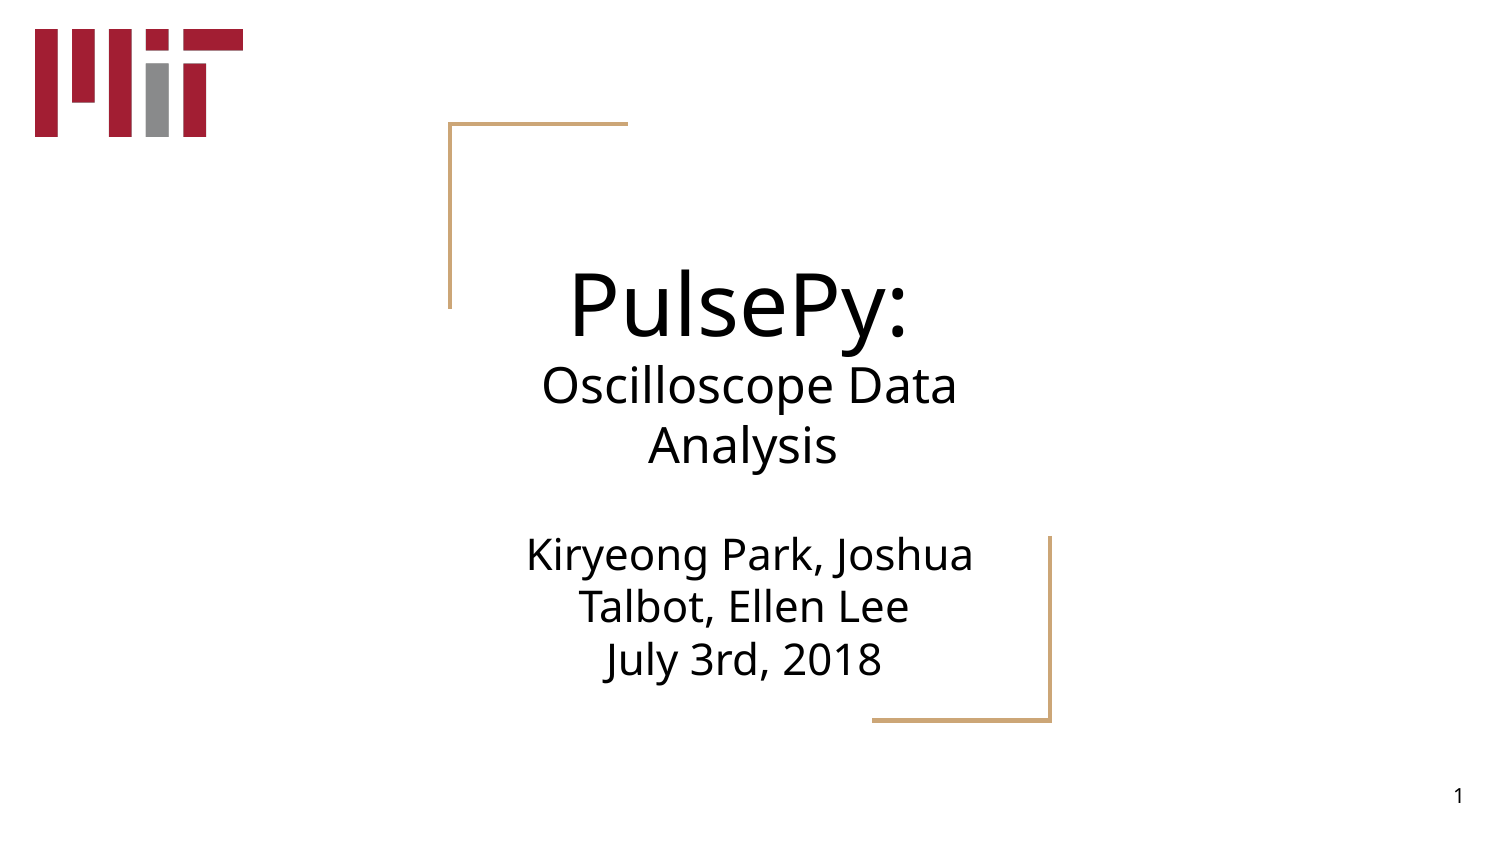

# PulsePy: Oscilloscope Data Analysis
Kiryeong Park, Joshua Talbot, Ellen Lee
July 3rd, 2018